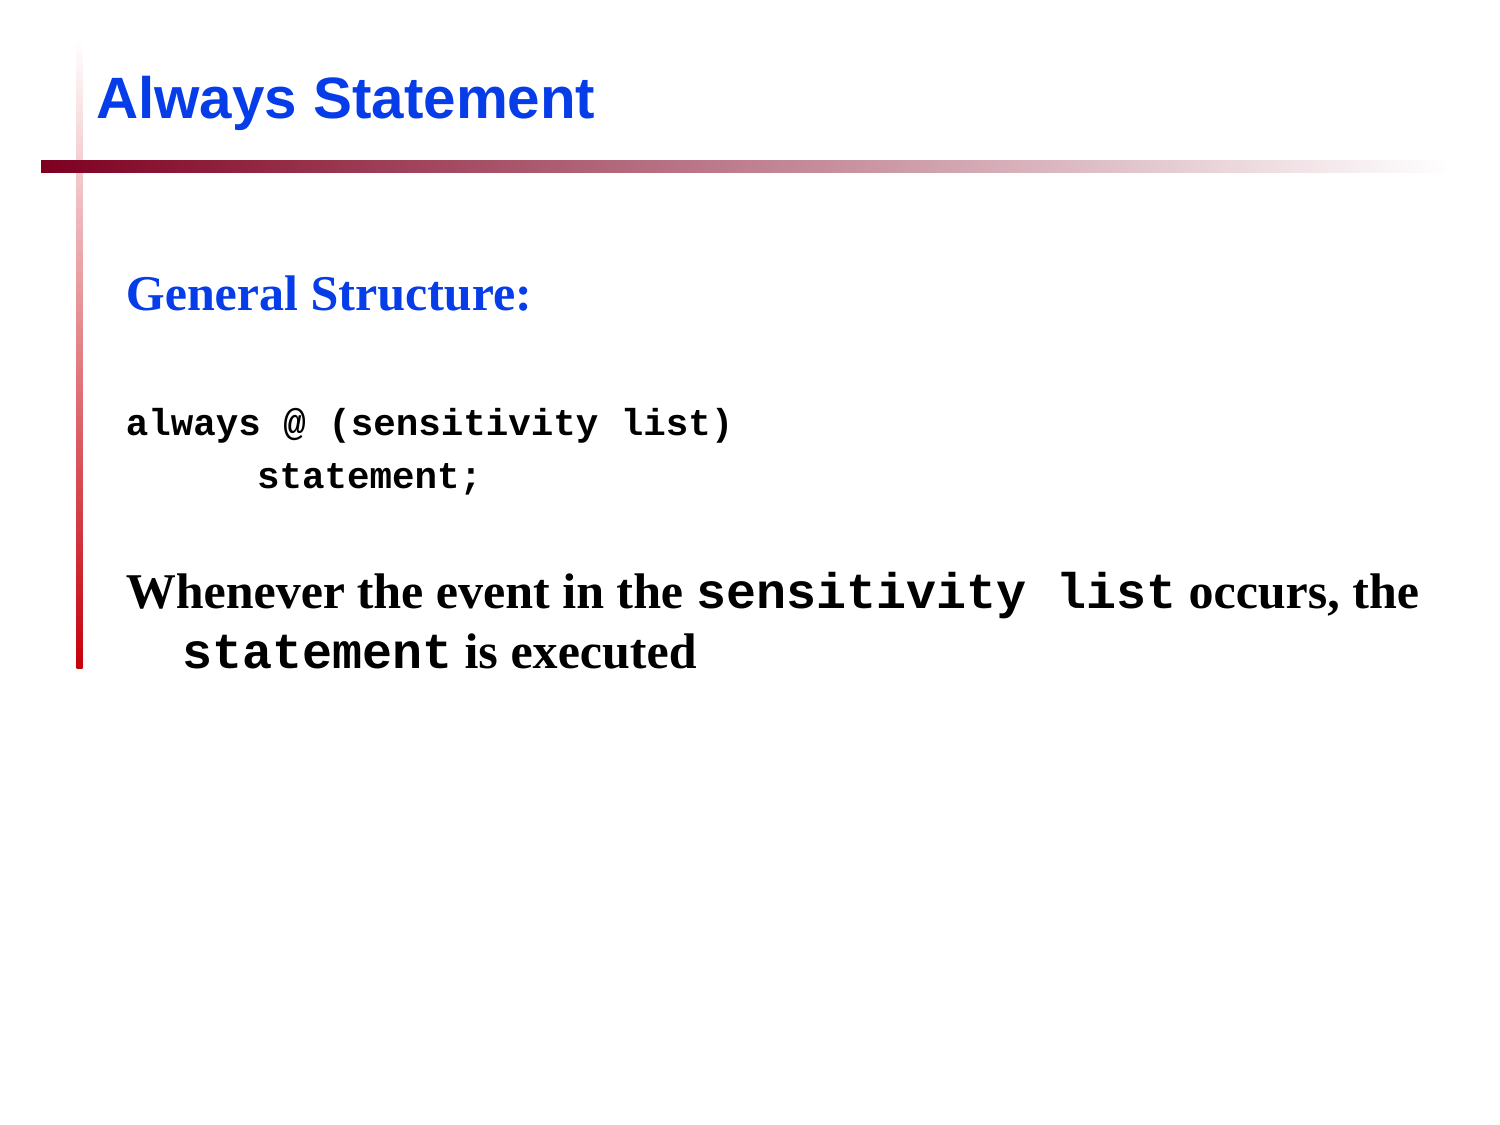

# Always Statement
General Structure:
always @ (sensitivity list)
	statement;
Whenever the event in the sensitivity list occurs, the statement is executed